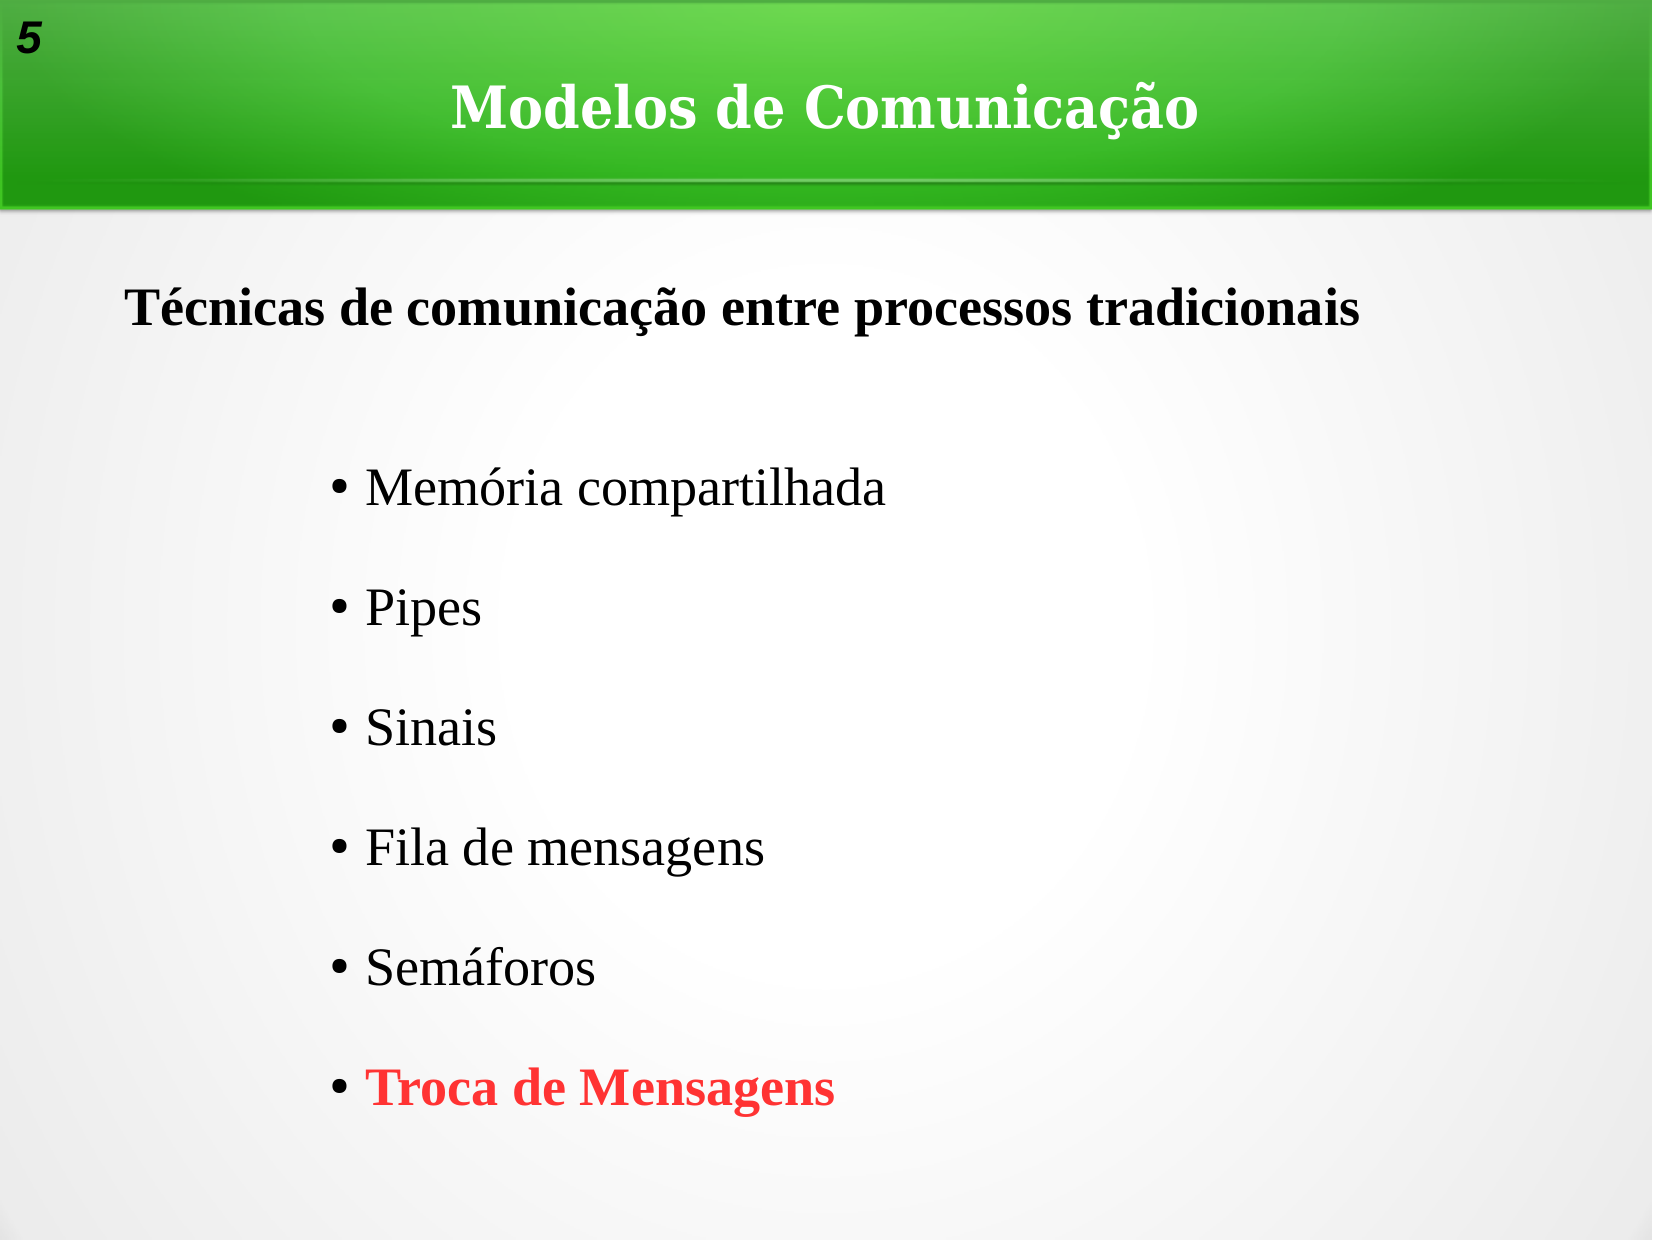

Modelos de Comunicação
Técnicas de comunicação entre processos tradicionais
Memória compartilhada
Pipes
Sinais
Fila de mensagens
Semáforos
Troca de Mensagens